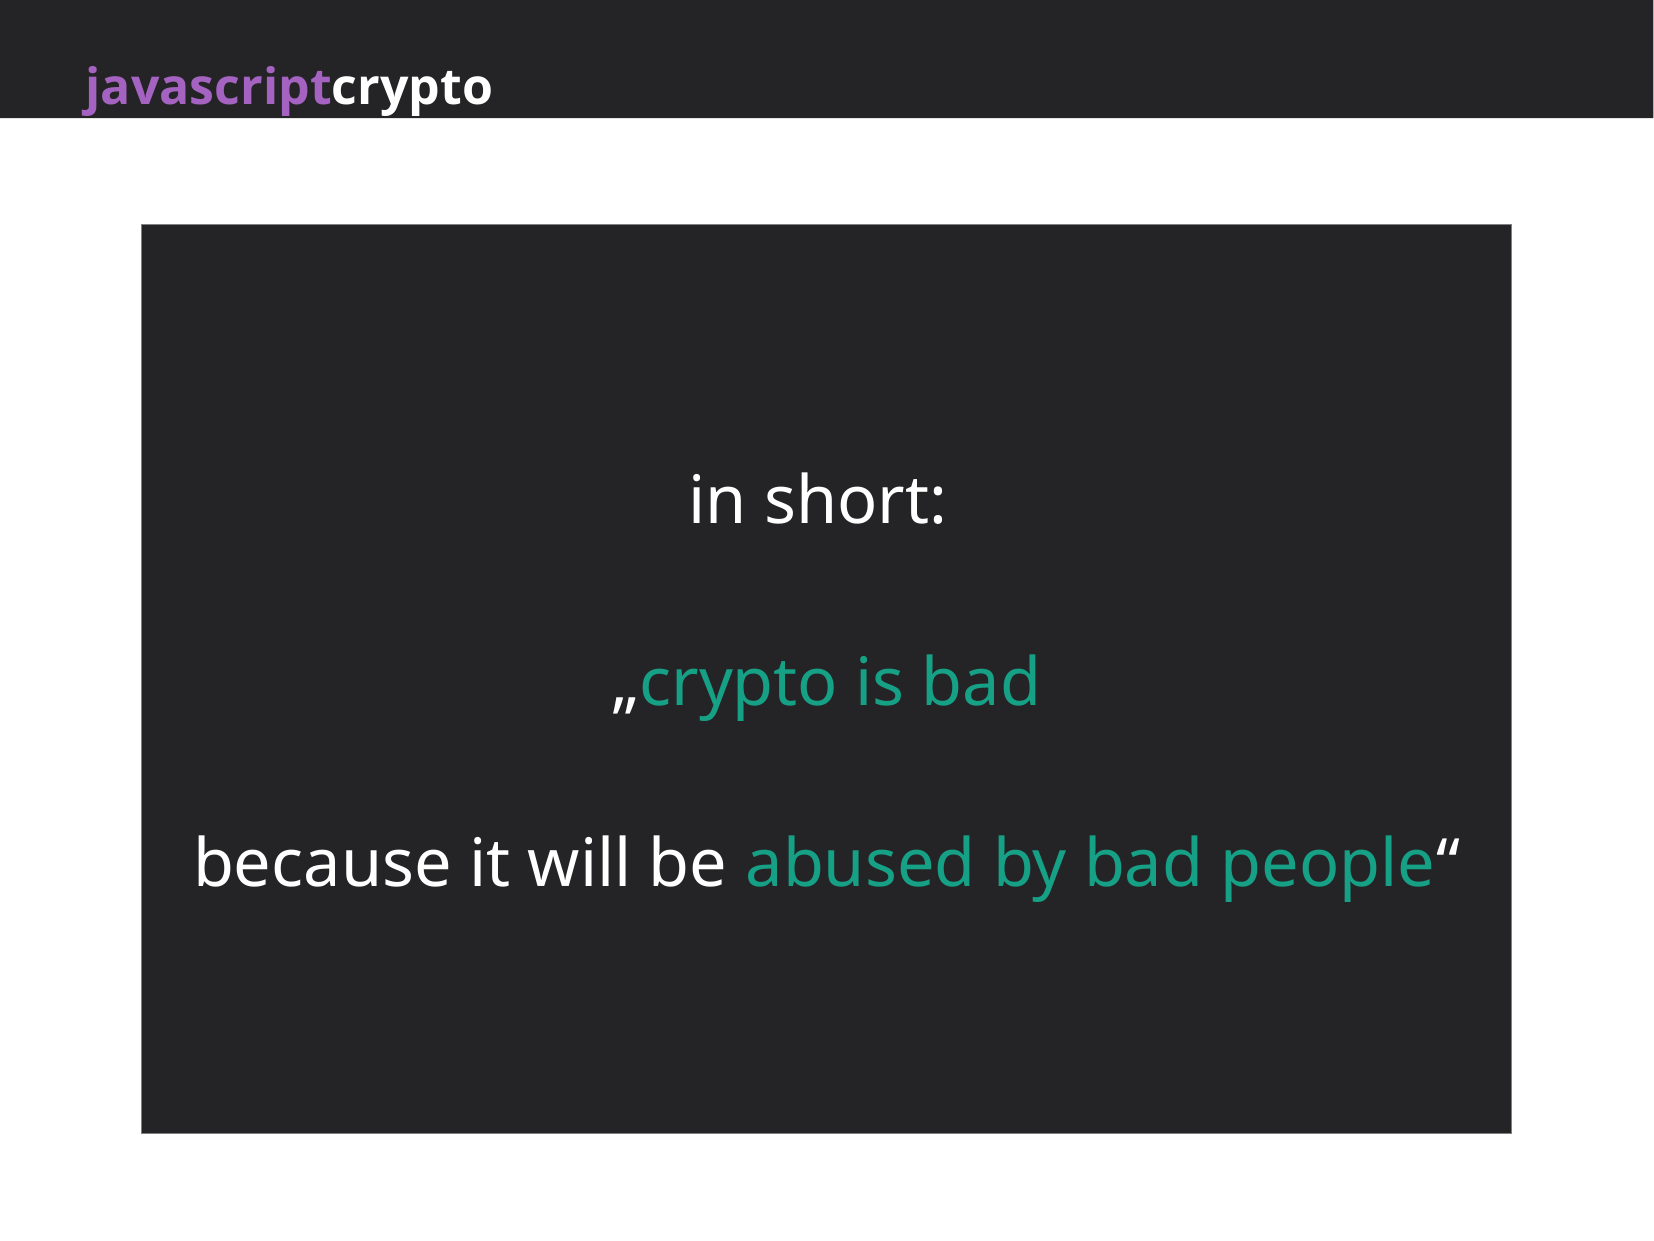

javascriptcrypto
in short:
„crypto is bad
because it will be abused by bad people“
encrypt shit